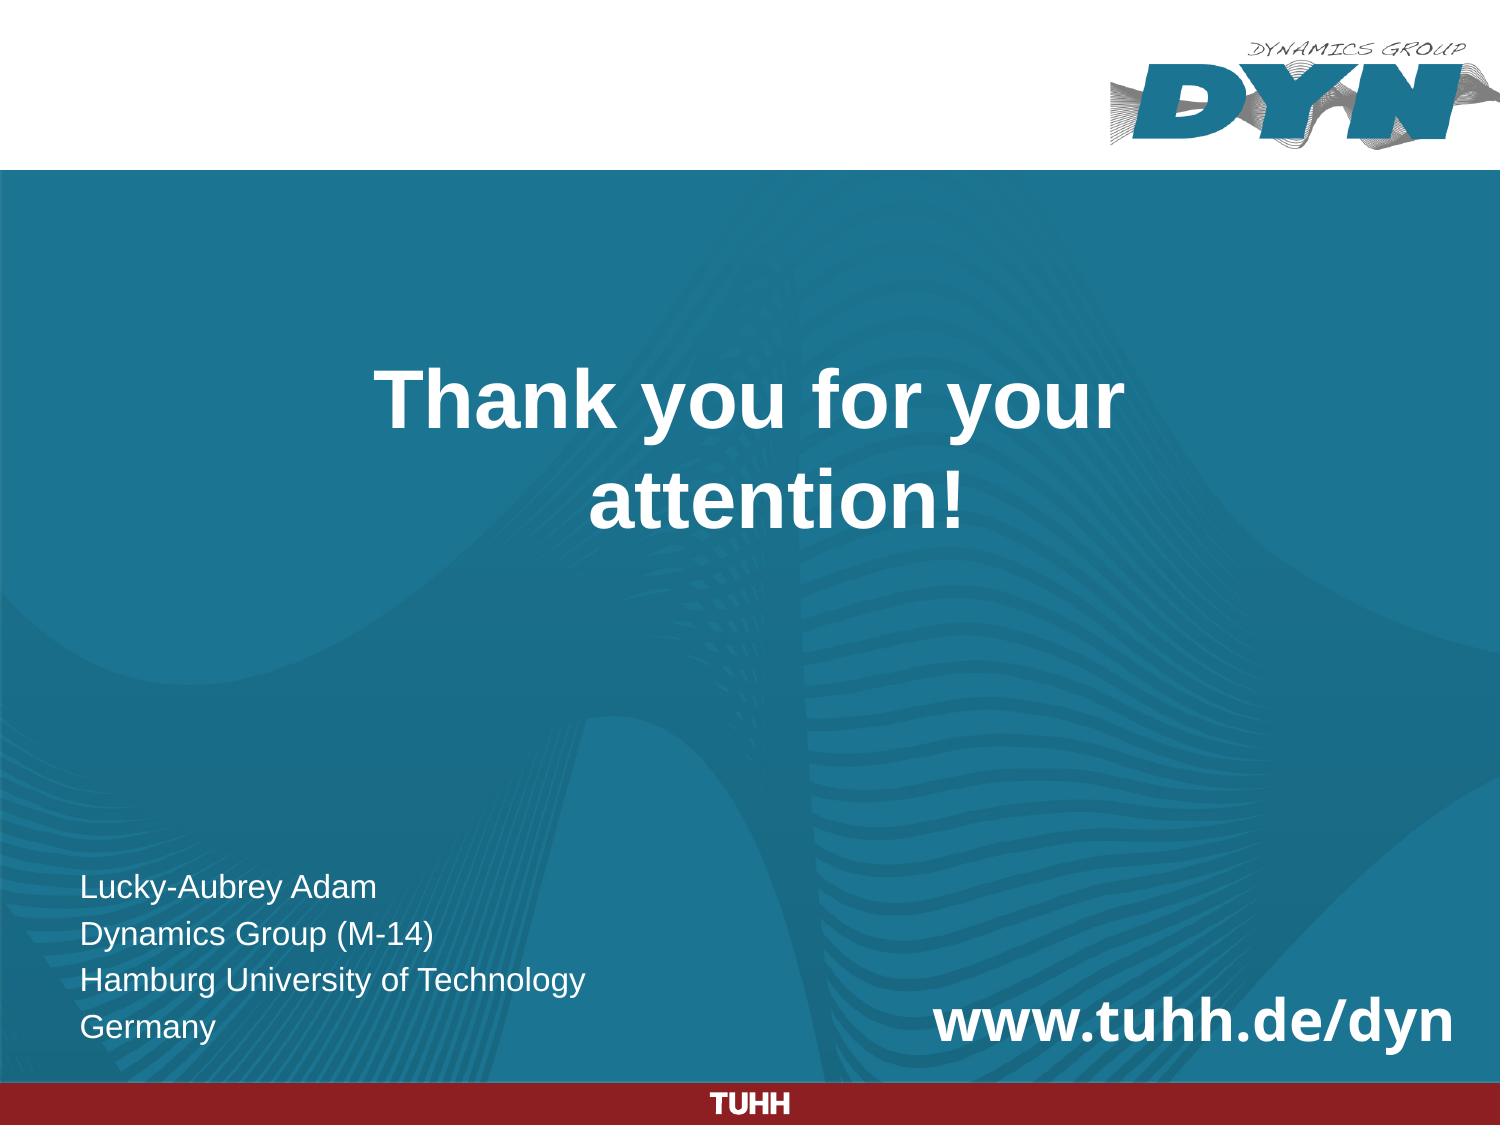

Thank you for your attention!
# Lucky-Aubrey Adam
Dynamics Group (M-14)
Hamburg University of Technology
Germany